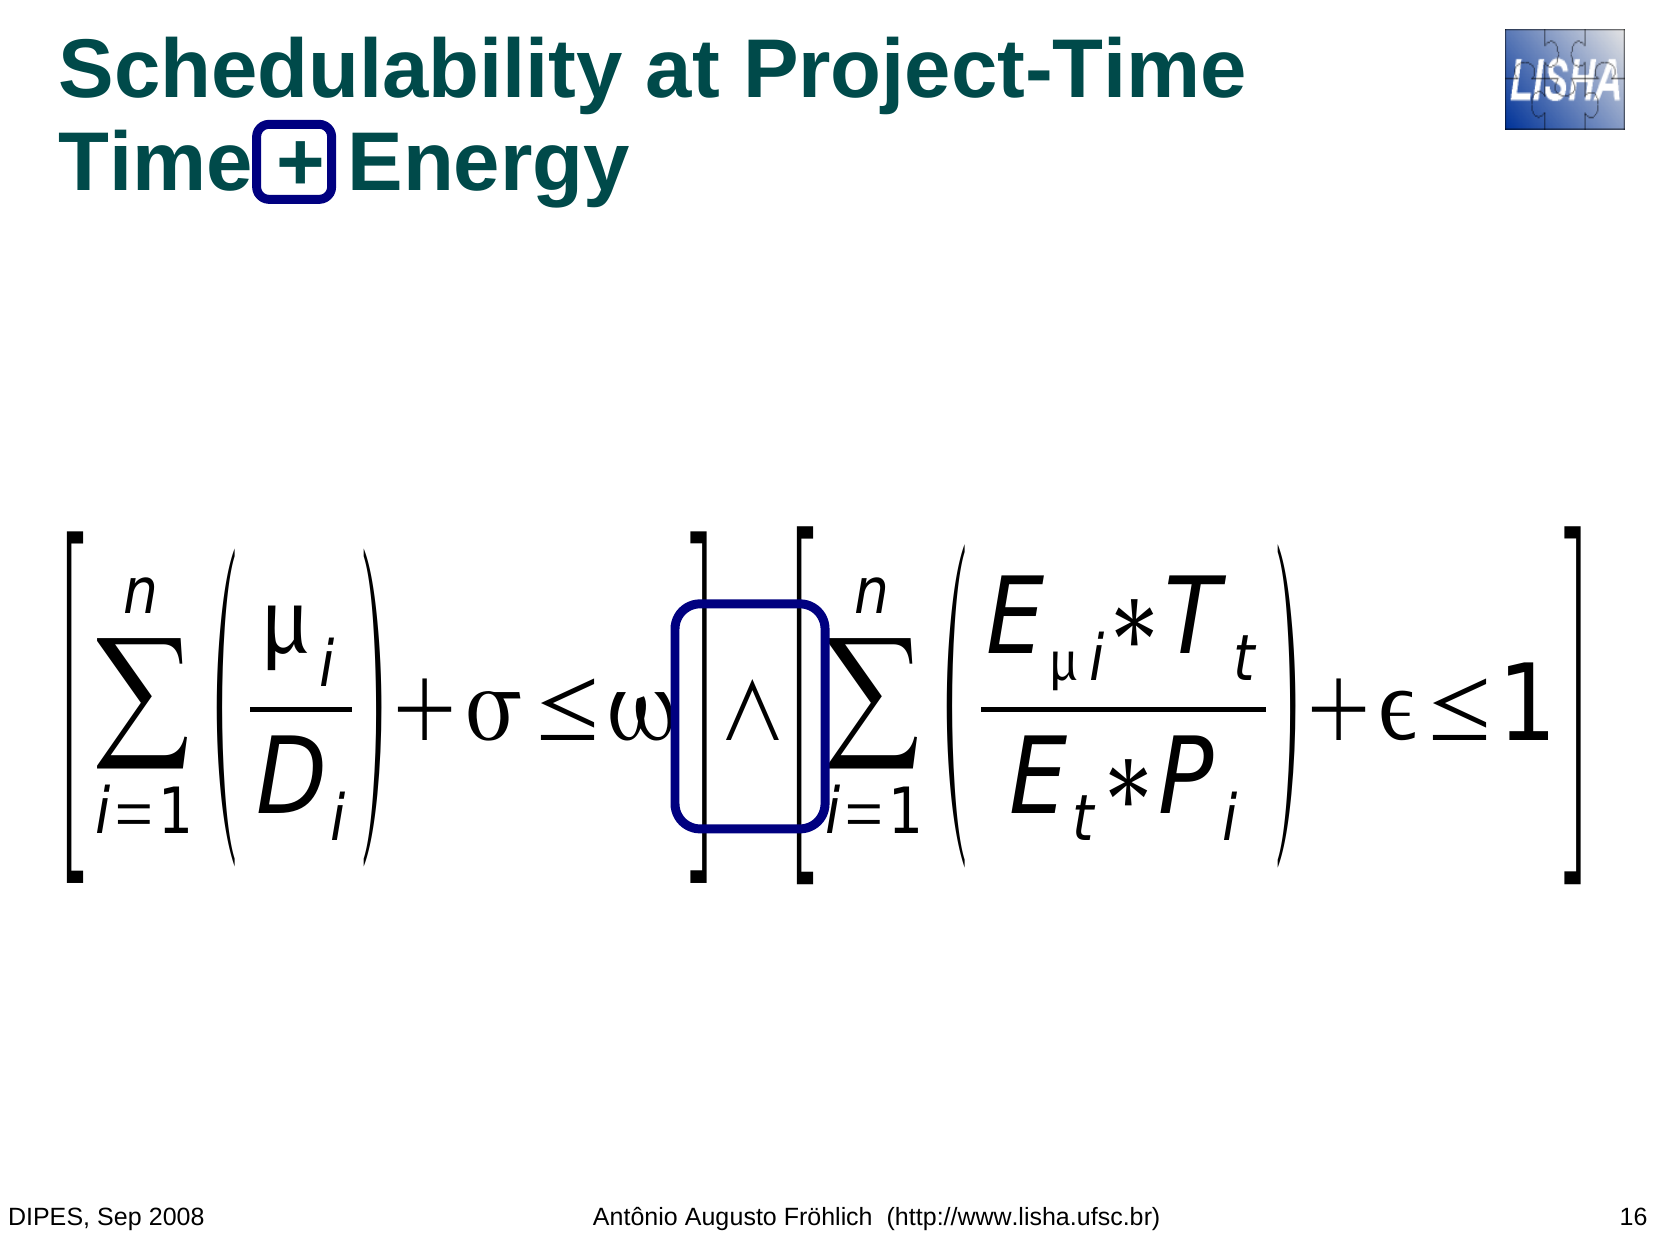

# Schedulability at Project-Time Time + Energy